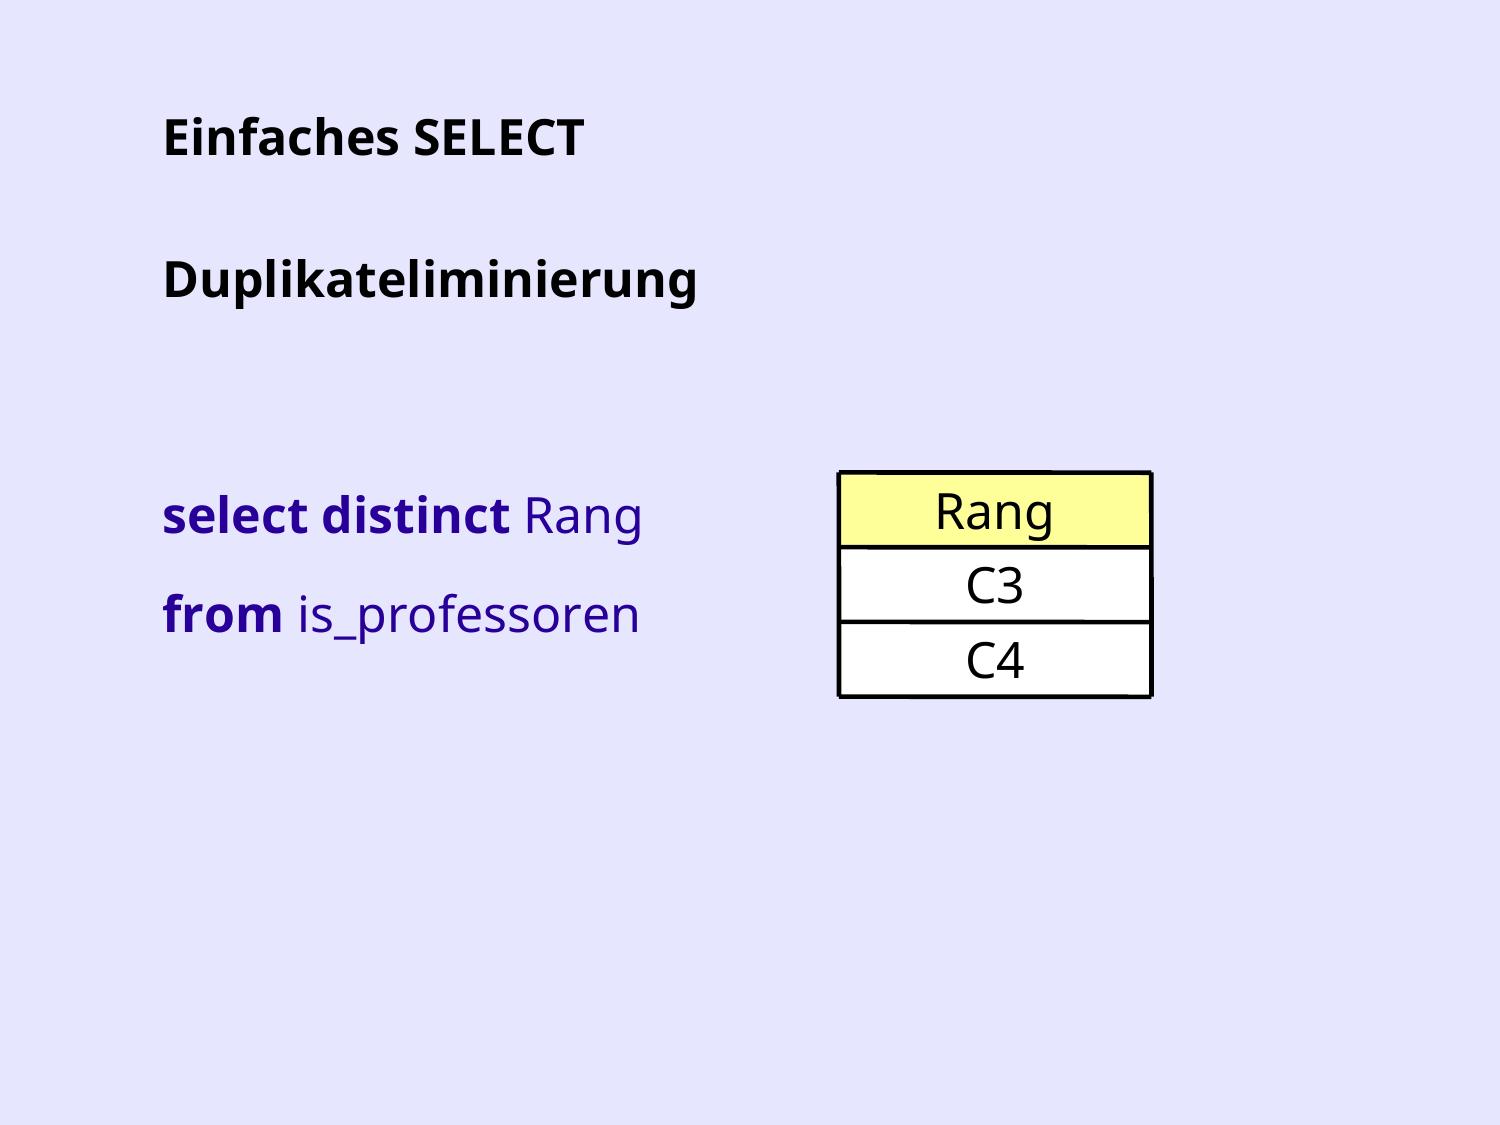

# Einfaches SELECT
Duplikateliminierung
select distinct Rang
from is_professoren
Rang
C3
C4